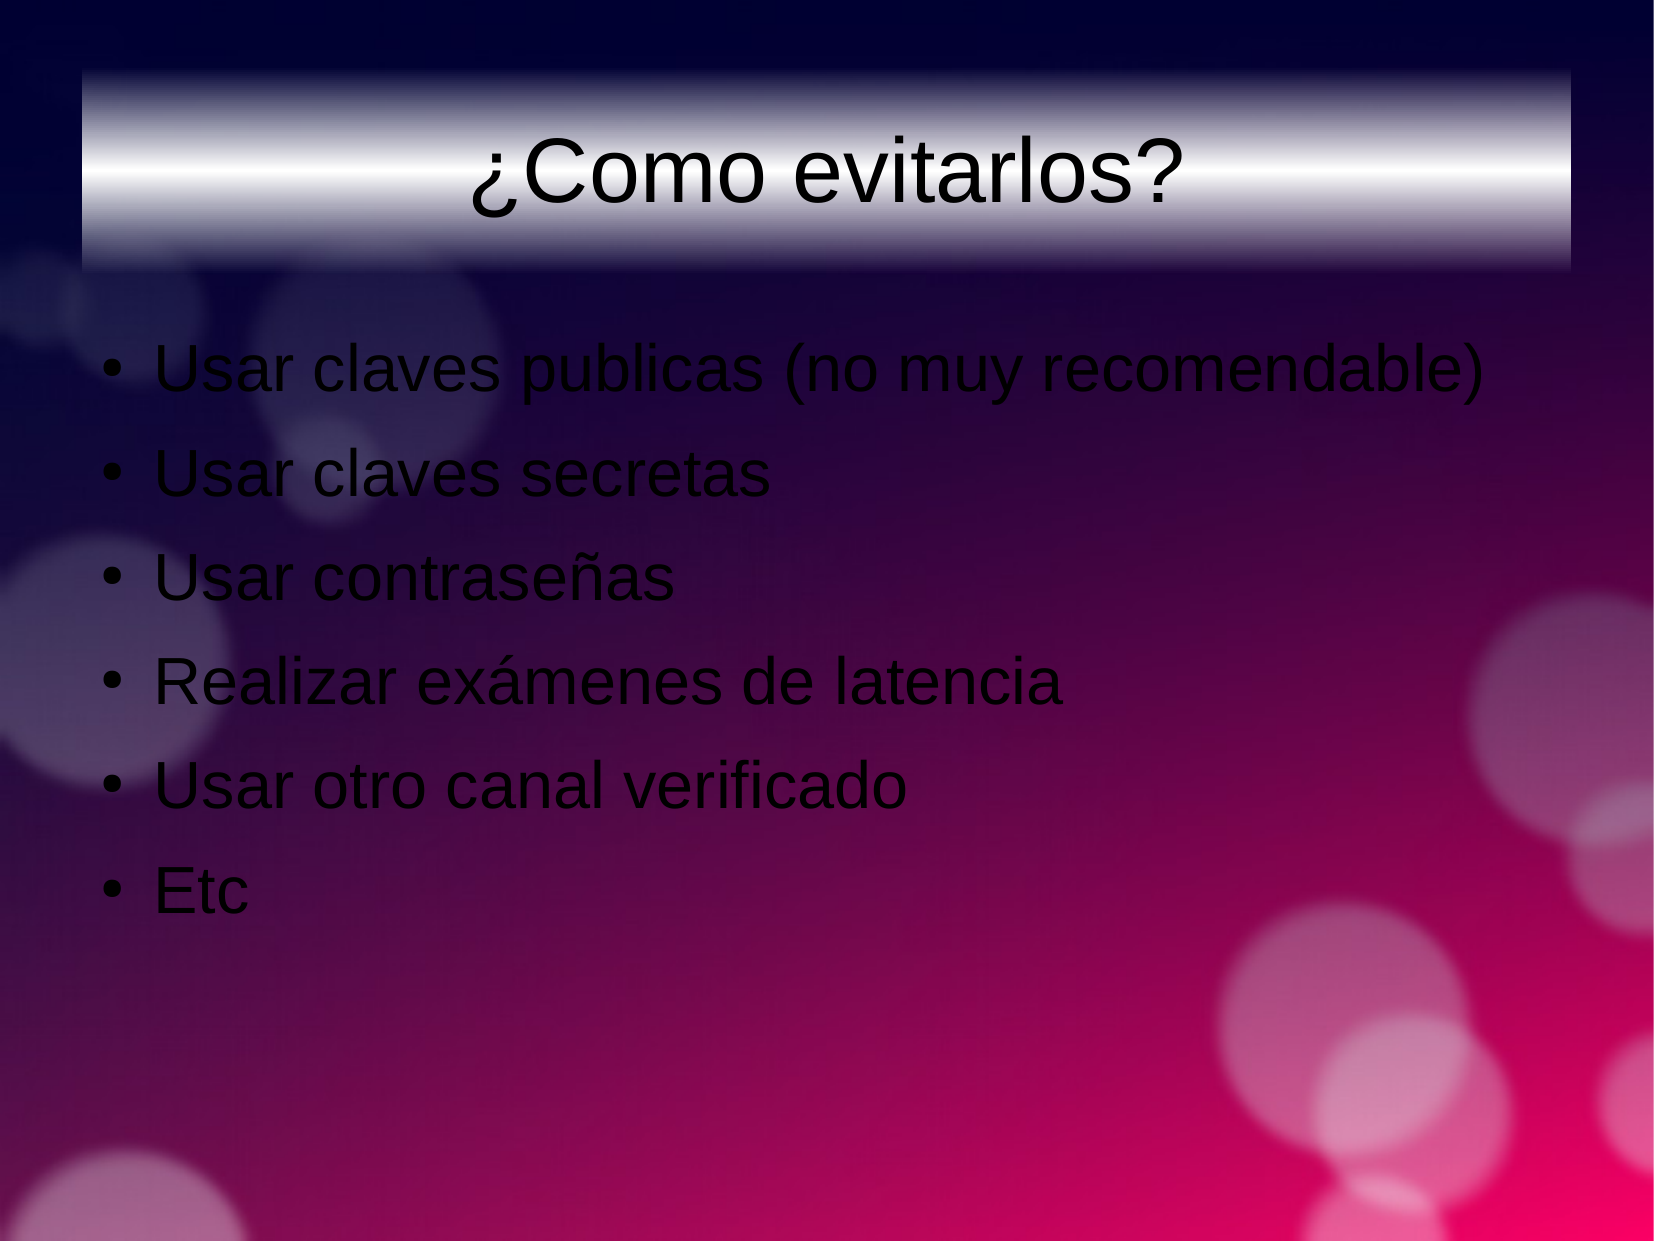

# ¿Como evitarlos?
Usar claves publicas (no muy recomendable)
Usar claves secretas
Usar contraseñas
Realizar exámenes de latencia
Usar otro canal verificado
Etc